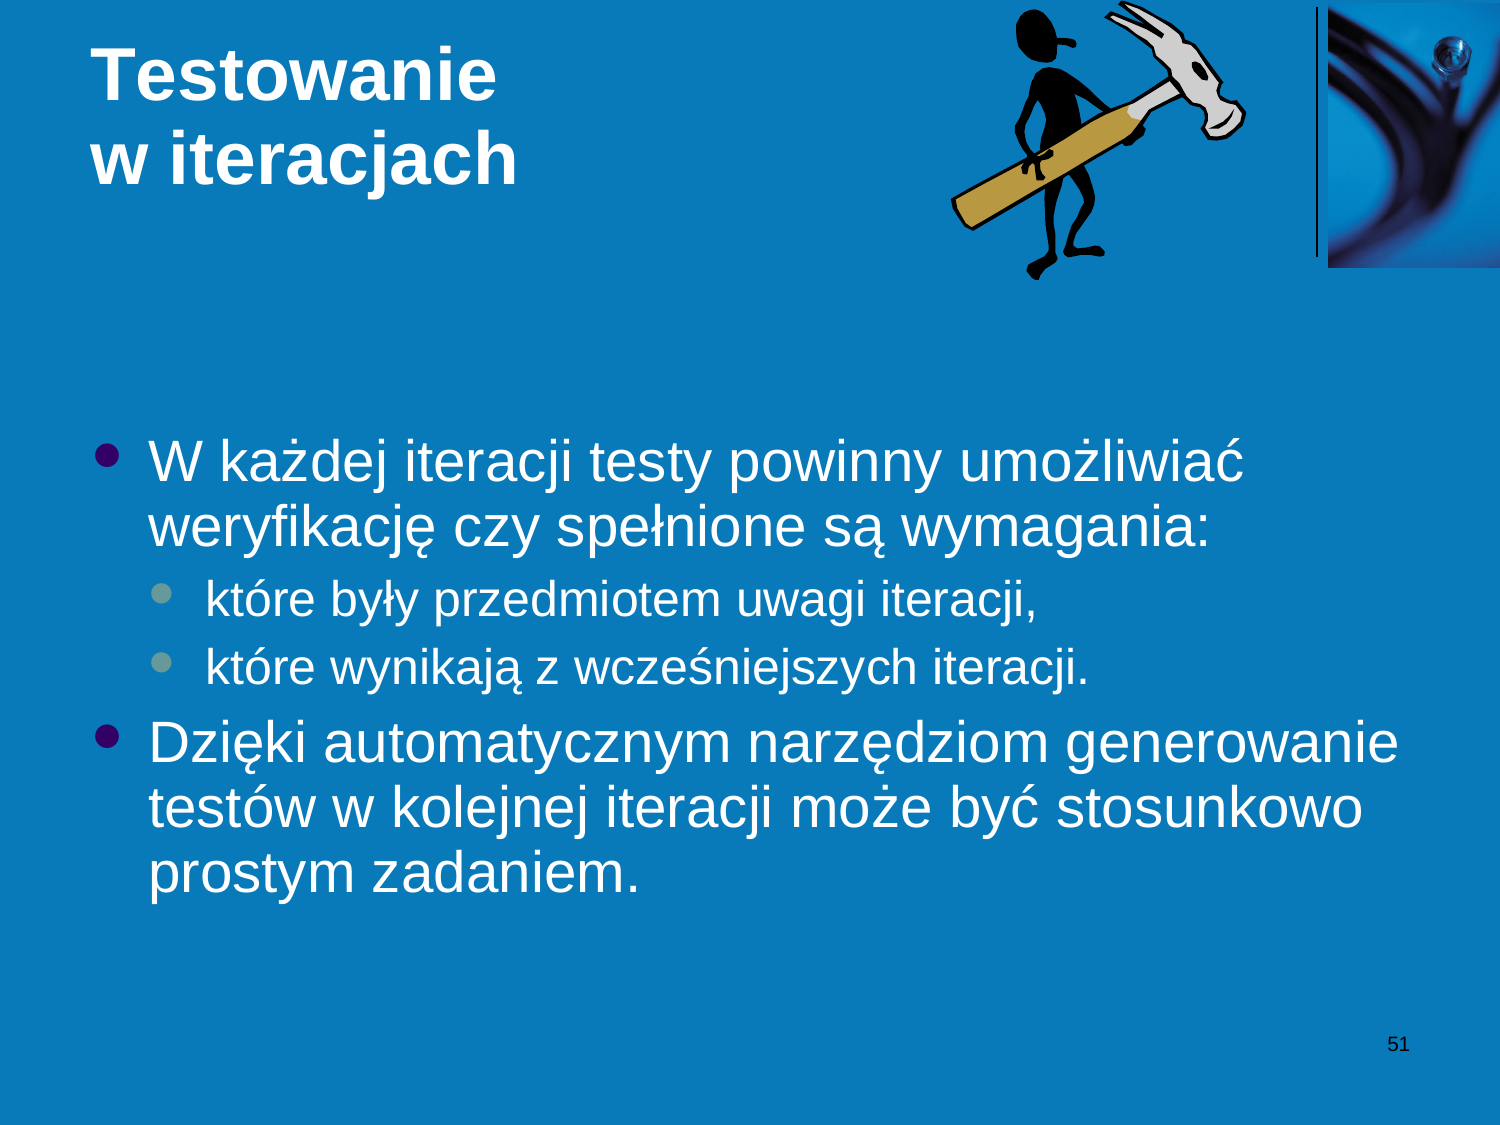

# Testowanie w iteracjach
W każdej iteracji testy powinny umożliwiać weryfikację czy spełnione są wymagania:
które były przedmiotem uwagi iteracji,
które wynikają z wcześniejszych iteracji.
Dzięki automatycznym narzędziom generowanie testów w kolejnej iteracji może być stosunkowo prostym zadaniem.
51